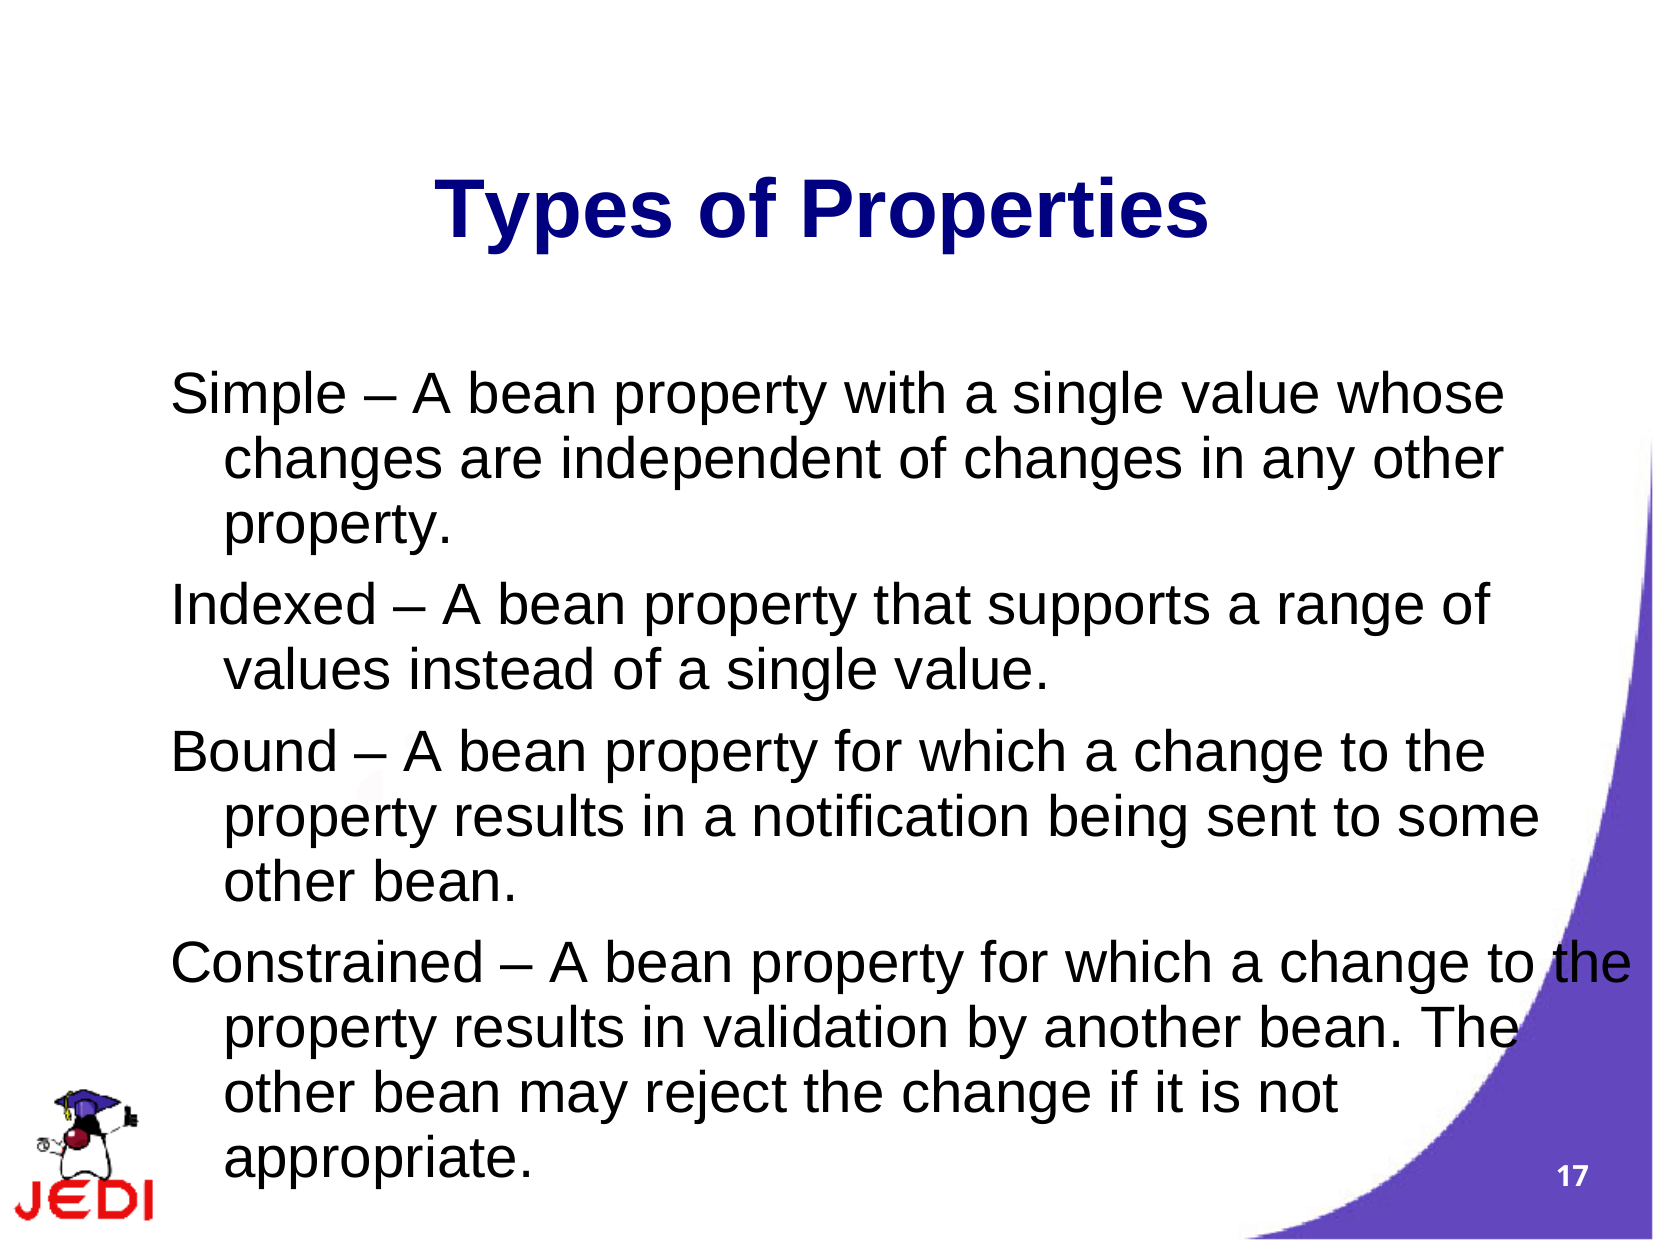

# Types of Properties
Simple – A bean property with a single value whose changes are independent of changes in any other property.
Indexed – A bean property that supports a range of values instead of a single value.
Bound – A bean property for which a change to the property results in a notification being sent to some other bean.
Constrained – A bean property for which a change to the property results in validation by another bean. The other bean may reject the change if it is not appropriate.